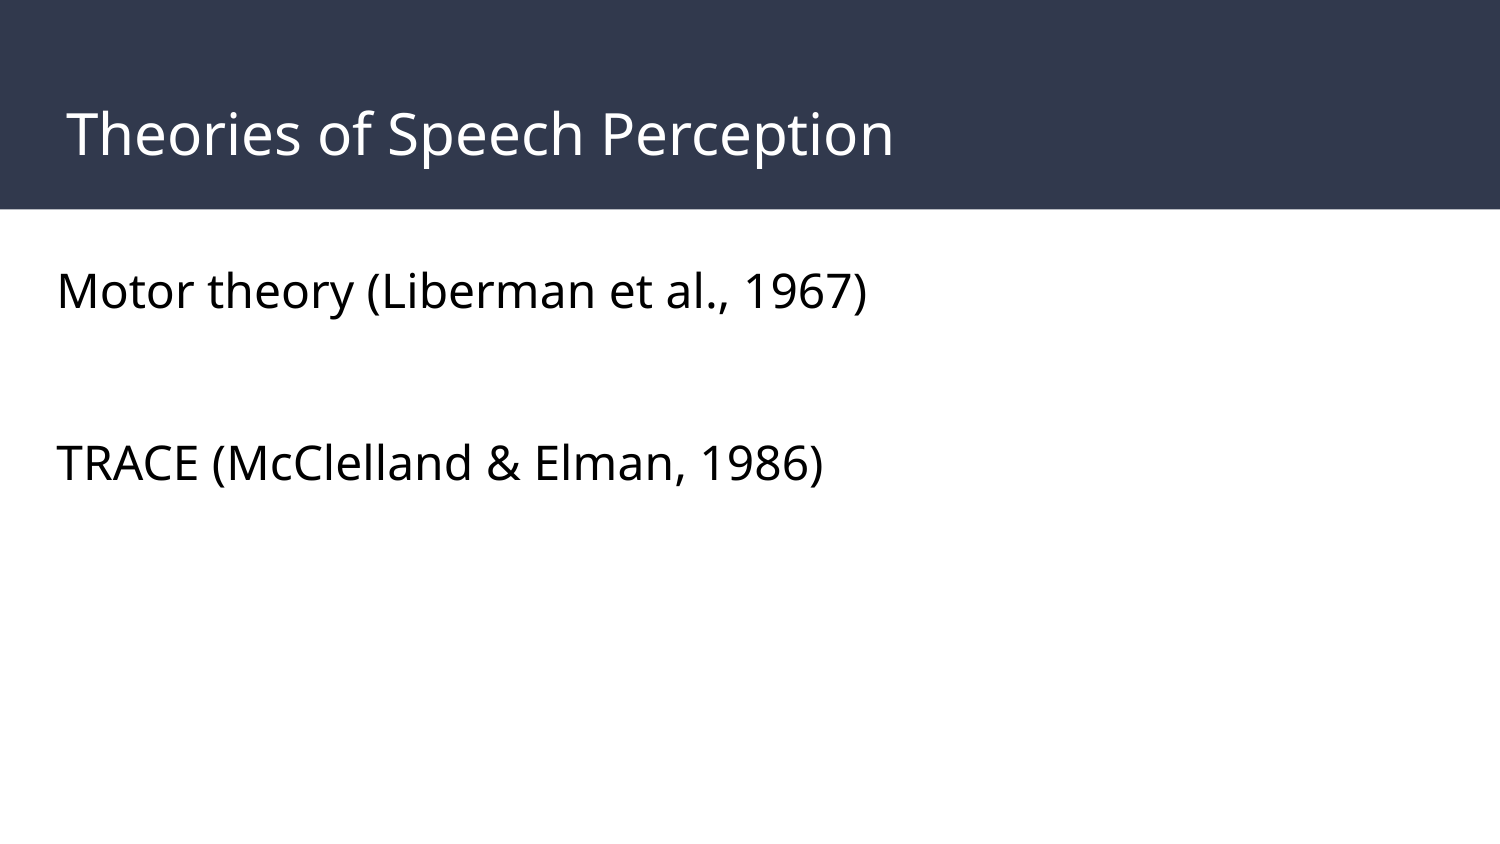

# Theories of Speech Perception
Motor theory (Liberman et al., 1967)
TRACE (McClelland & Elman, 1986)